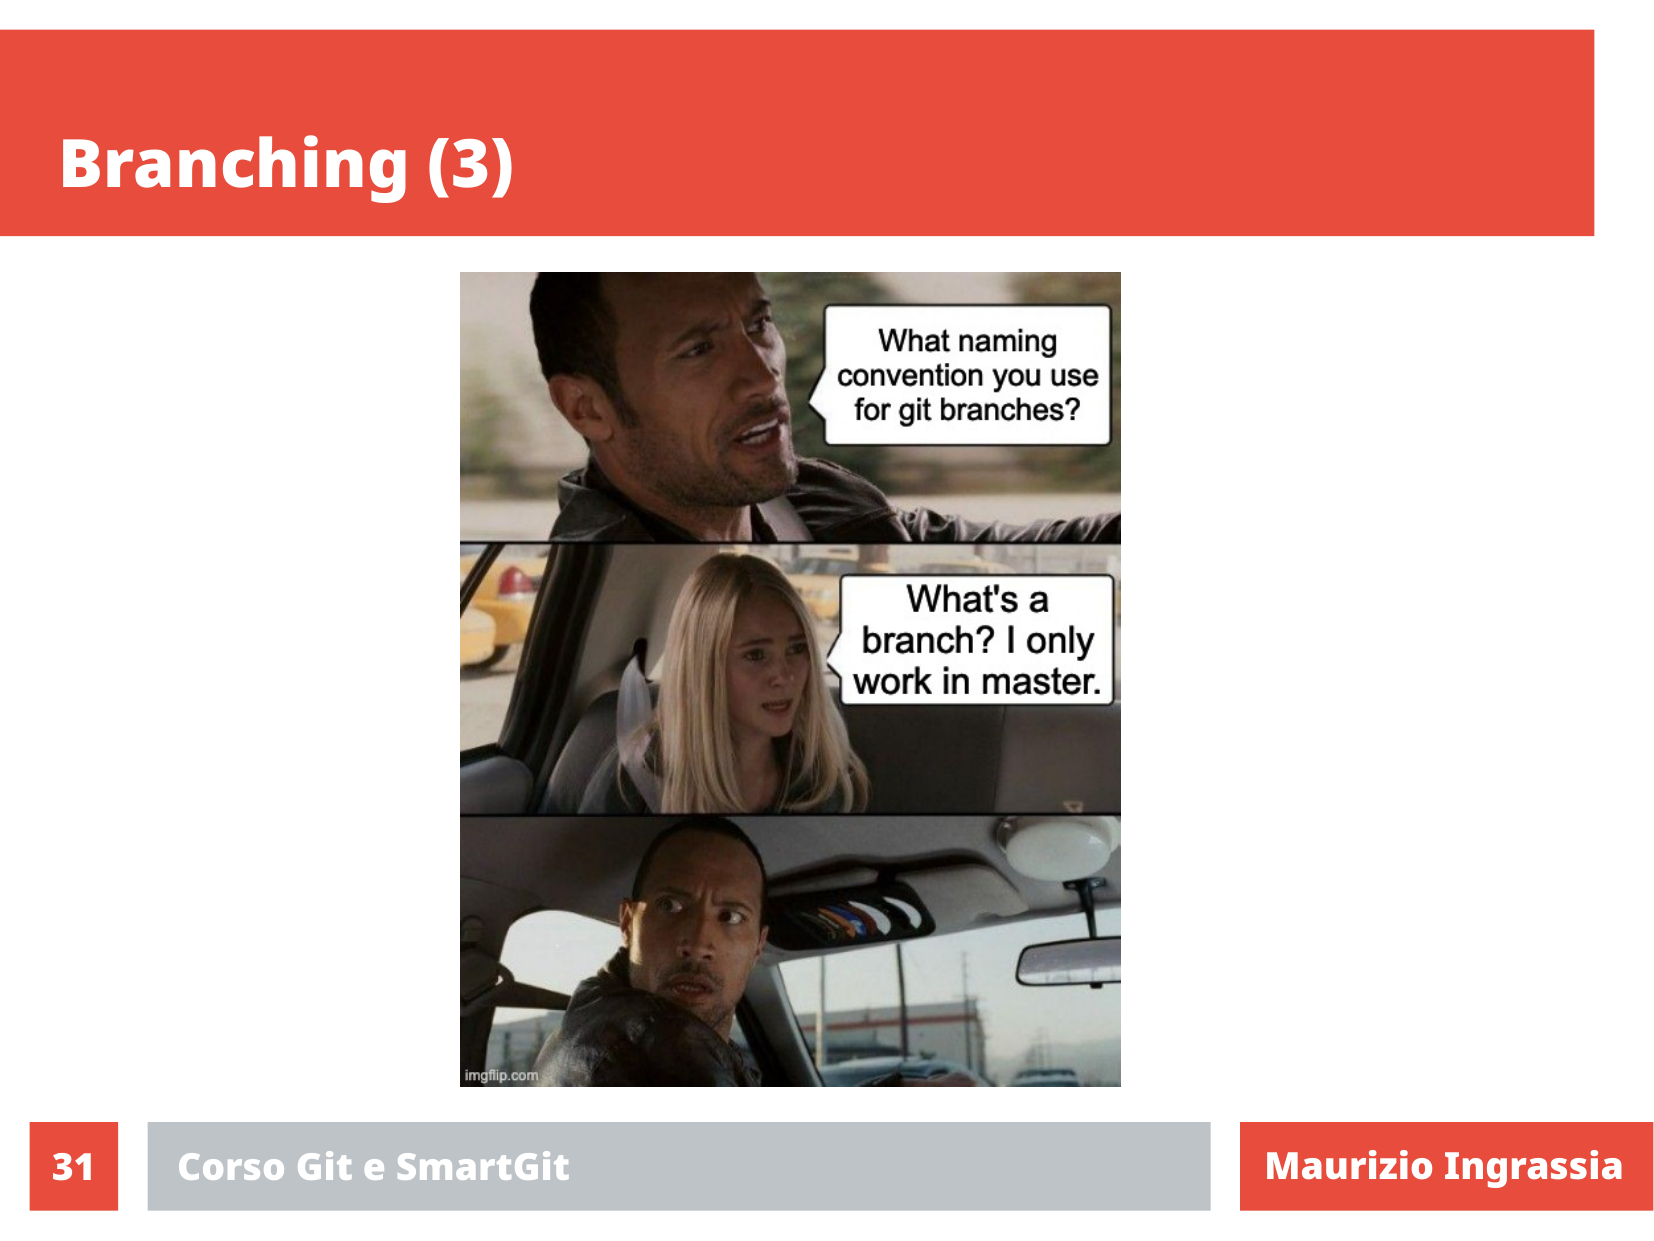

# Branching (3)
31
Corso Git e SmartGit
Maurizio Ingrassia